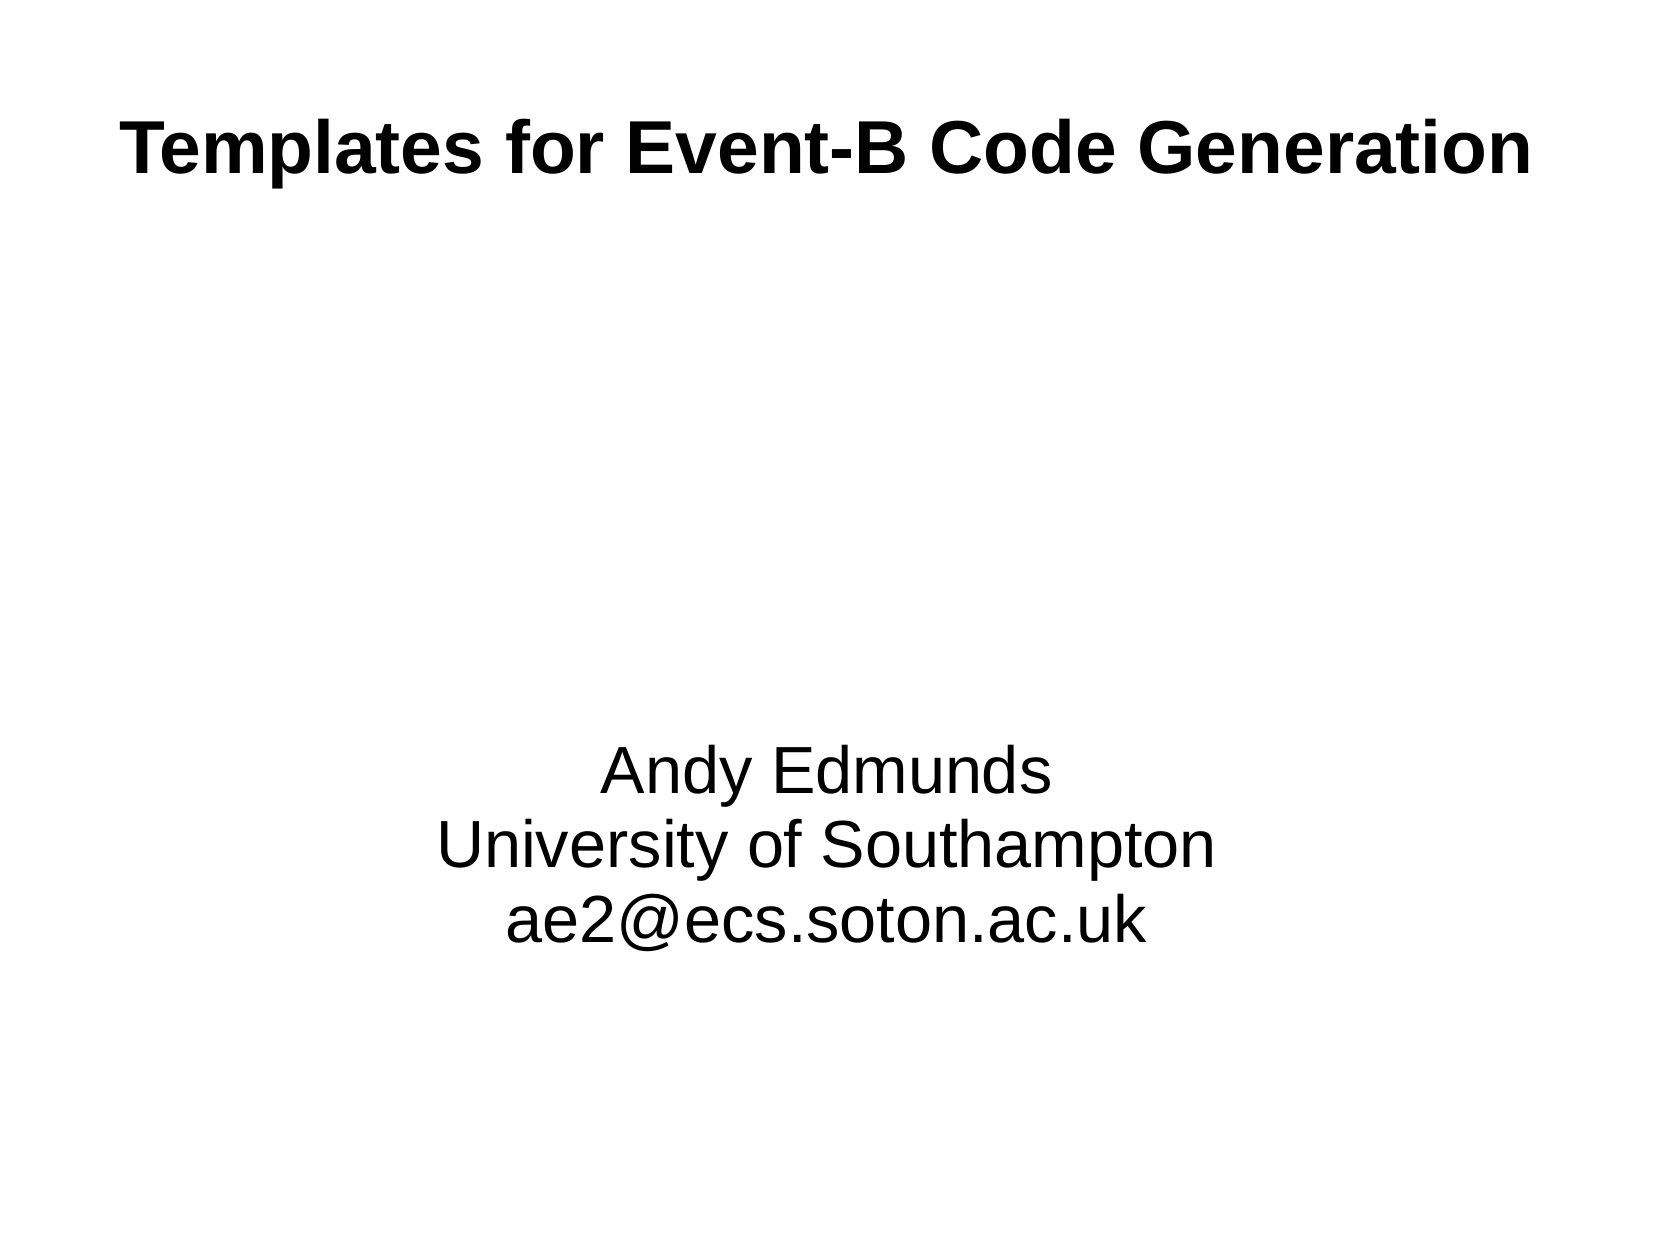

# Templates for Event-B Code Generation
Andy Edmunds
University of Southampton
ae2@ecs.soton.ac.uk